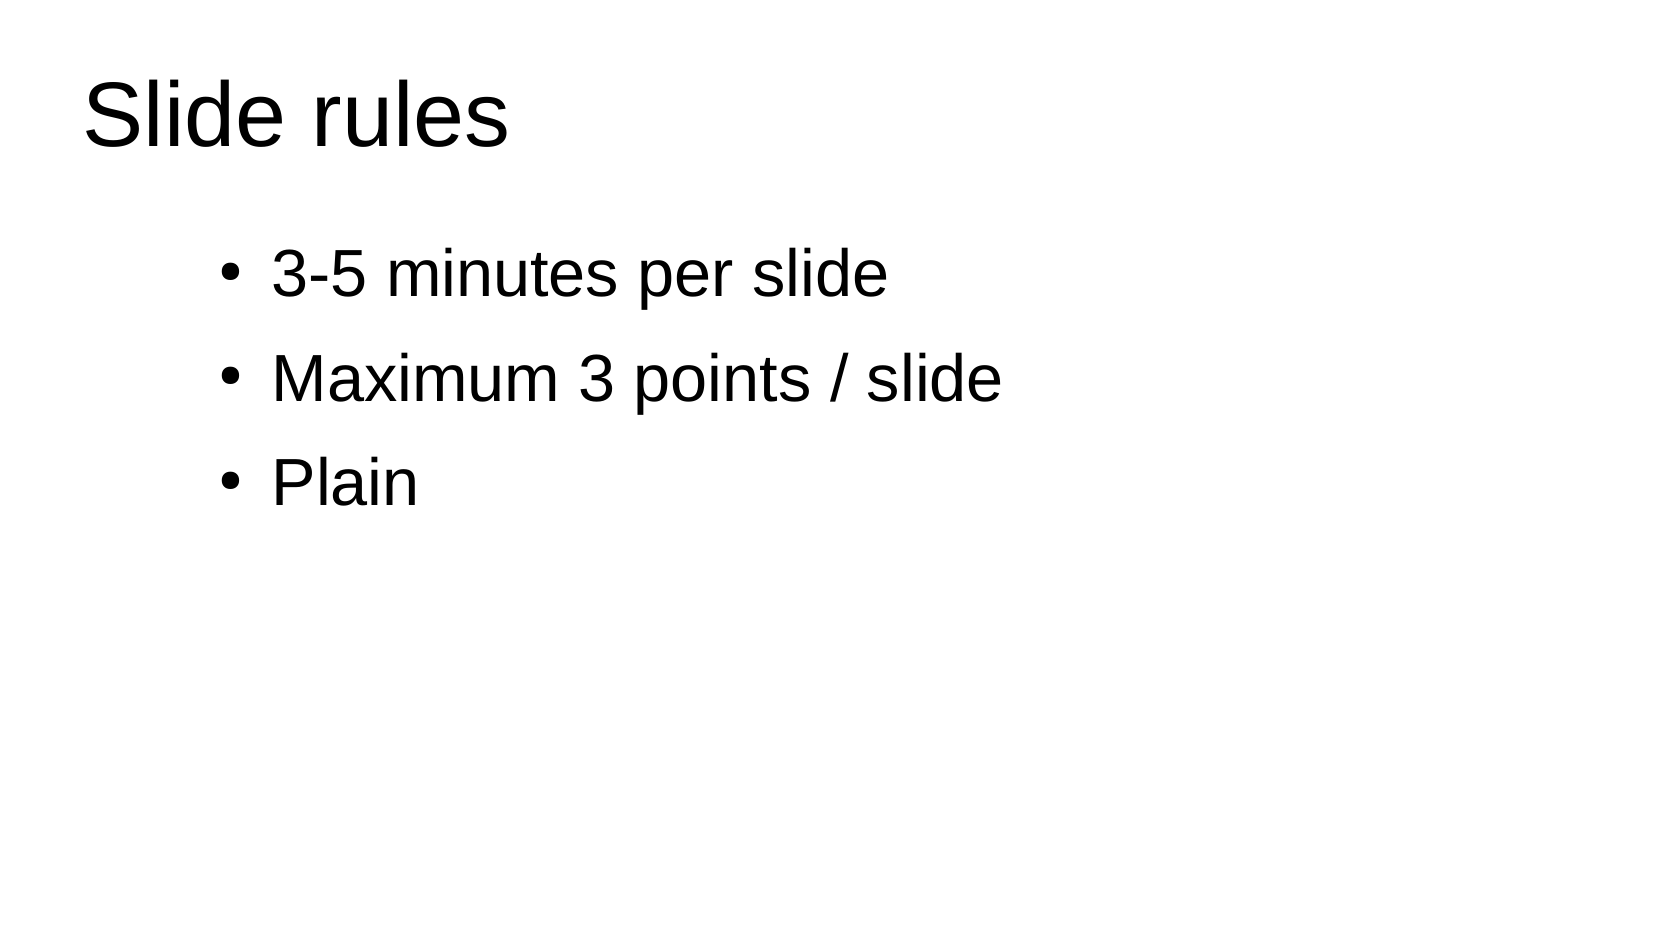

# Slide rules
3-5 minutes per slide
Maximum 3 points / slide
Plain